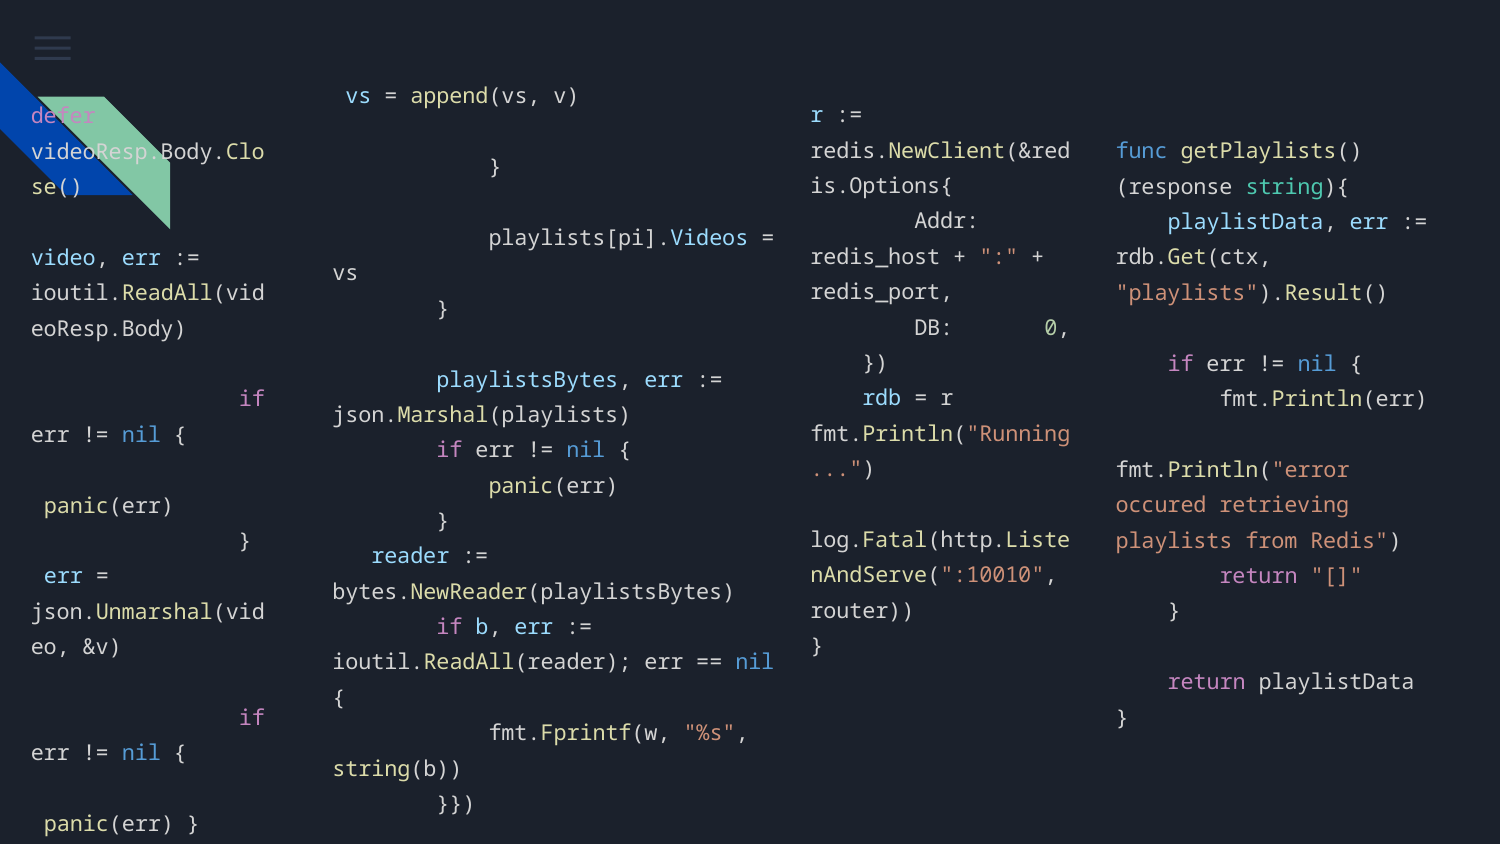

vs = append(vs, v)
 }
 playlists[pi].Videos = vs
 }
 playlistsBytes, err := json.Marshal(playlists)
 if err != nil {
 panic(err)
 }
 reader := bytes.NewReader(playlistsBytes)
 if b, err := ioutil.ReadAll(reader); err == nil {
 fmt.Fprintf(w, "%s", string(b))
 }})
r := redis.NewClient(&redis.Options{
 Addr: redis_host + ":" + redis_port,
 DB: 0,
 })
 rdb = r
fmt.Println("Running...")
 log.Fatal(http.ListenAndServe(":10010", router))
}
# defer videoResp.Body.Close() video, err := ioutil.ReadAll(videoResp.Body) if err != nil { panic(err) } err = json.Unmarshal(video, &v) if err != nil { panic(err) }
func getPlaylists()(response string){
 playlistData, err := rdb.Get(ctx, "playlists").Result()
 if err != nil {
 fmt.Println(err)
 fmt.Println("error occured retrieving playlists from Redis")
 return "[]"
 }
 return playlistData
}